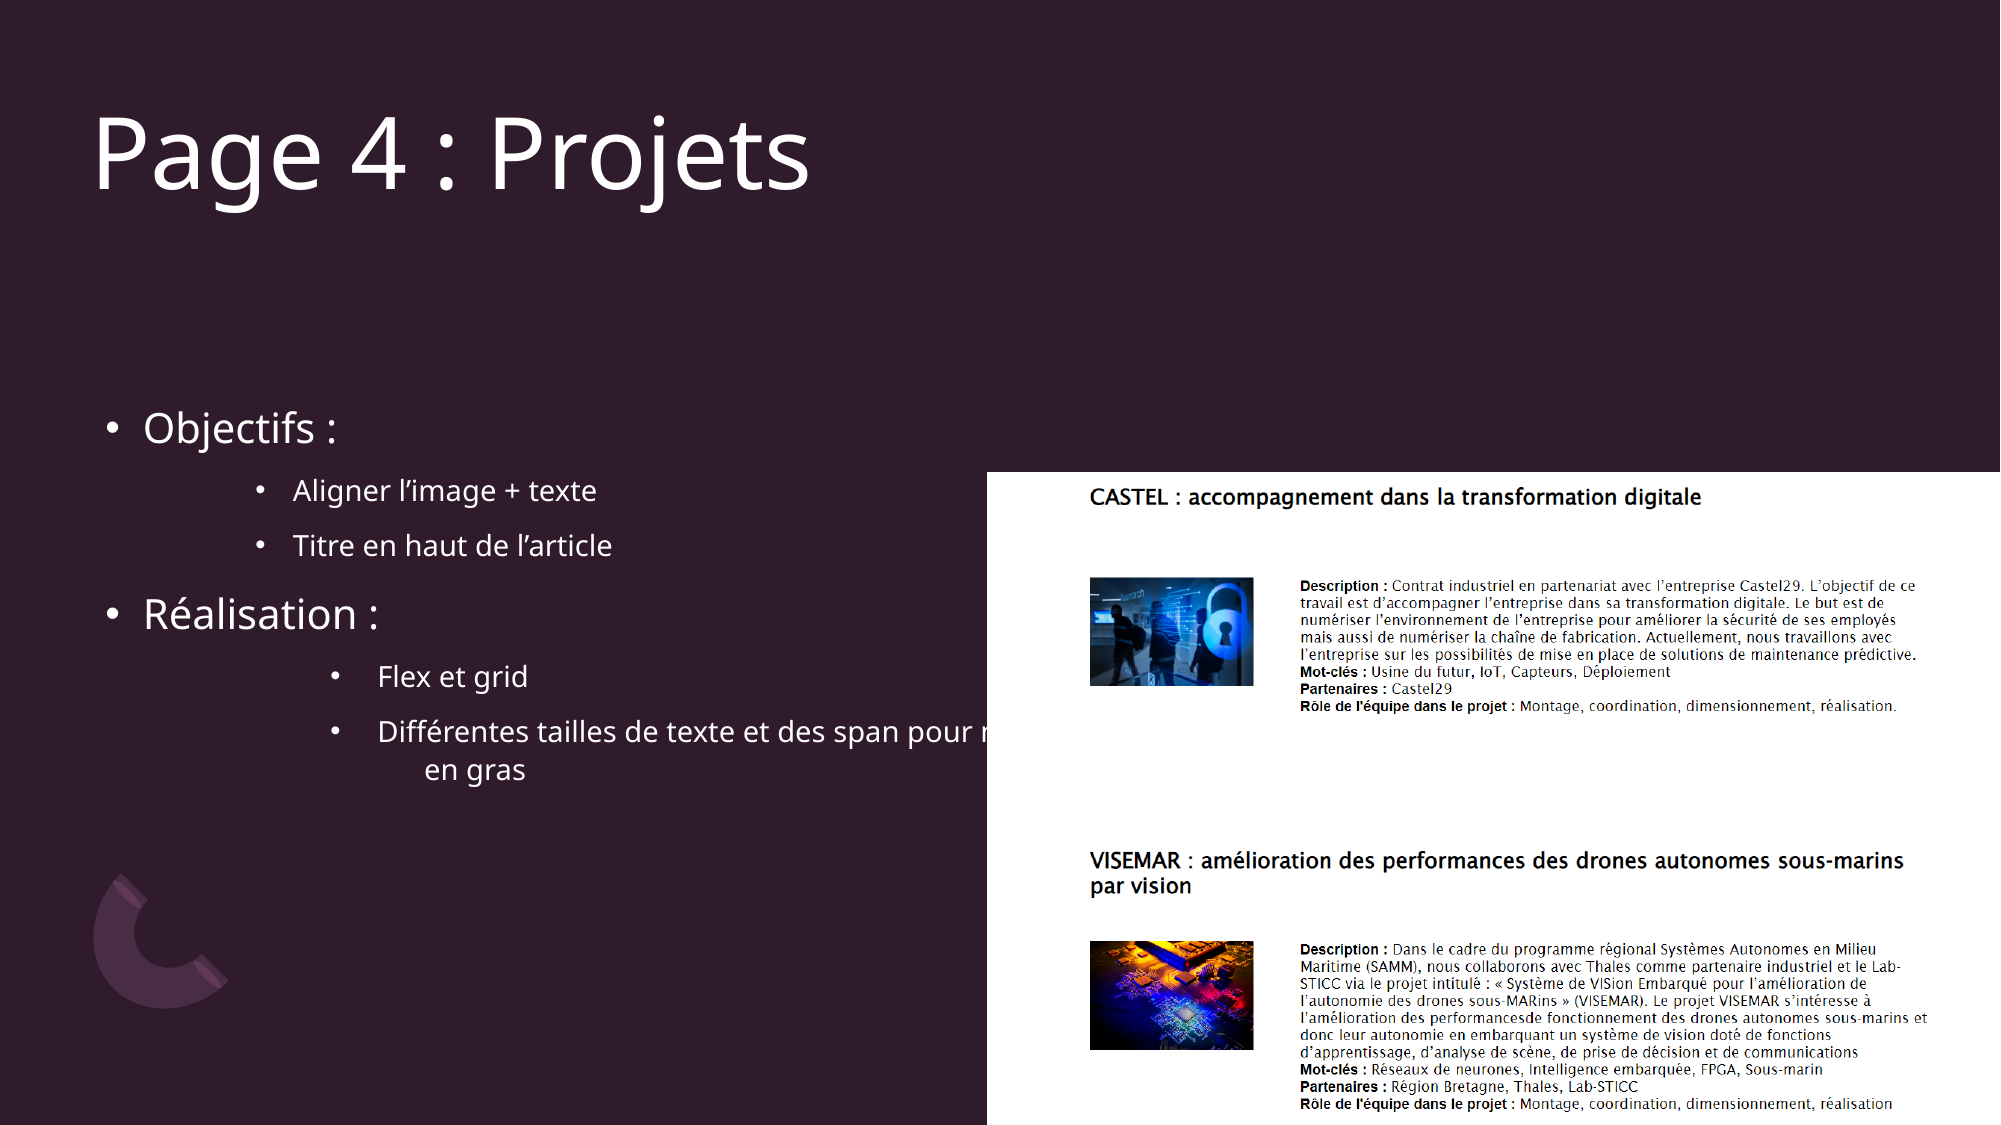

# Page 4 : Projets
Objectifs :
Aligner l’image + texte
Titre en haut de l’article
Réalisation :
Flex et grid
Différentes tailles de texte et des span pour mettre en gras